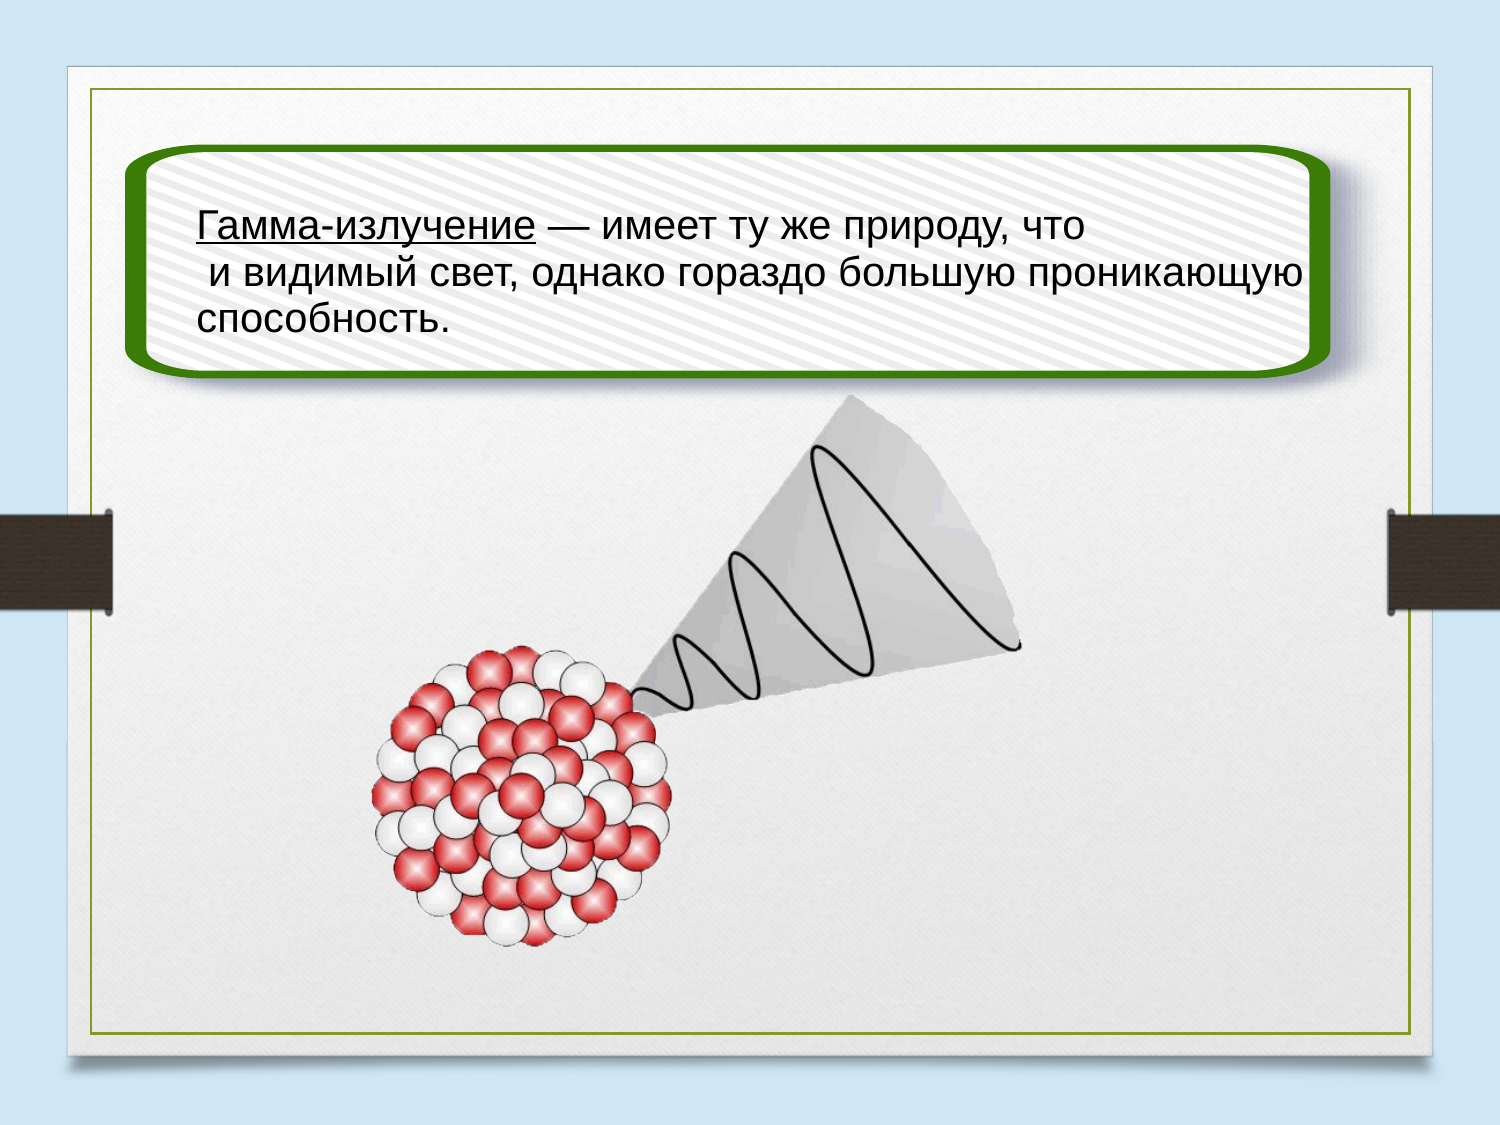

Гамма-излучение — имеет ту же природу, что
 и видимый свет, однако гораздо большую проникающую
способность.